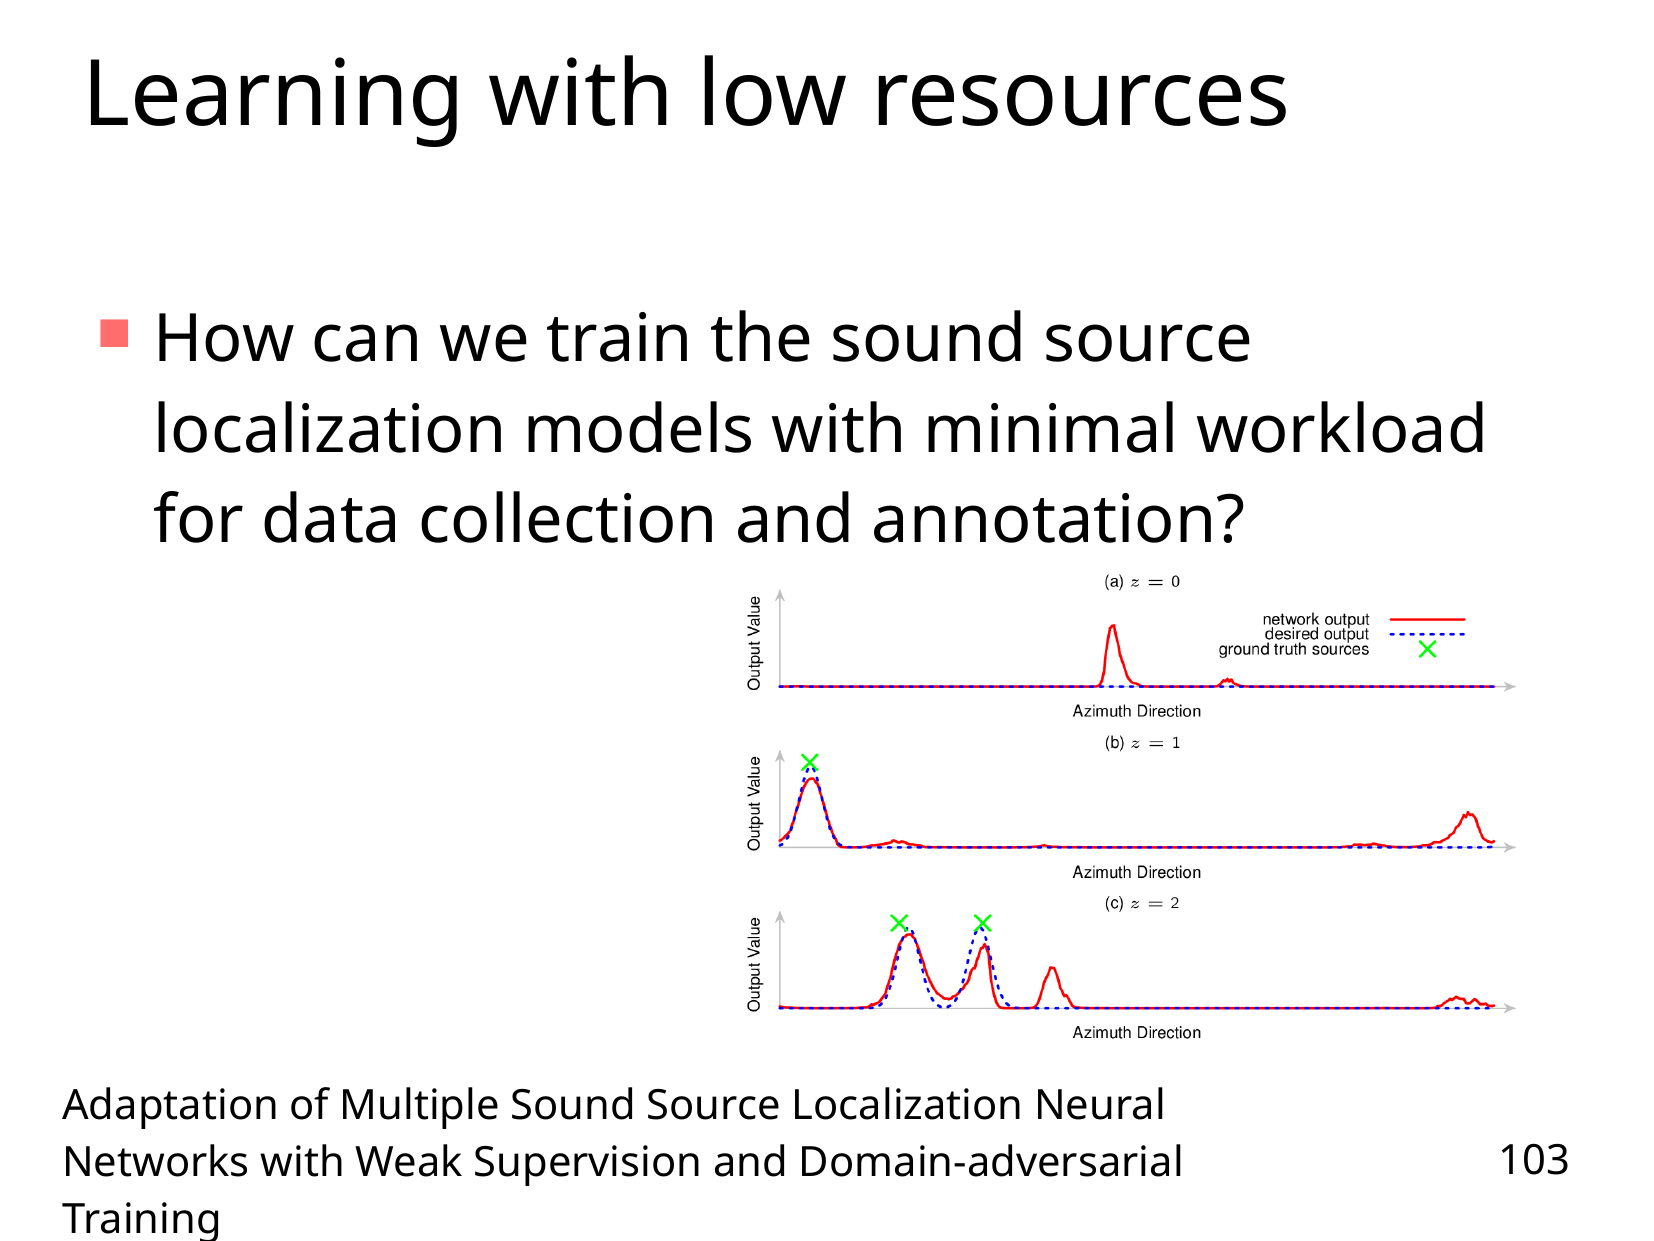

# Learning with low resources
How can we train the sound source localization models with minimal workload for data collection and annotation?
Adaptation of Multiple Sound Source Localization Neural Networks with Weak Supervision and Domain-adversarial Training
He et al., ICASSP 2019
103